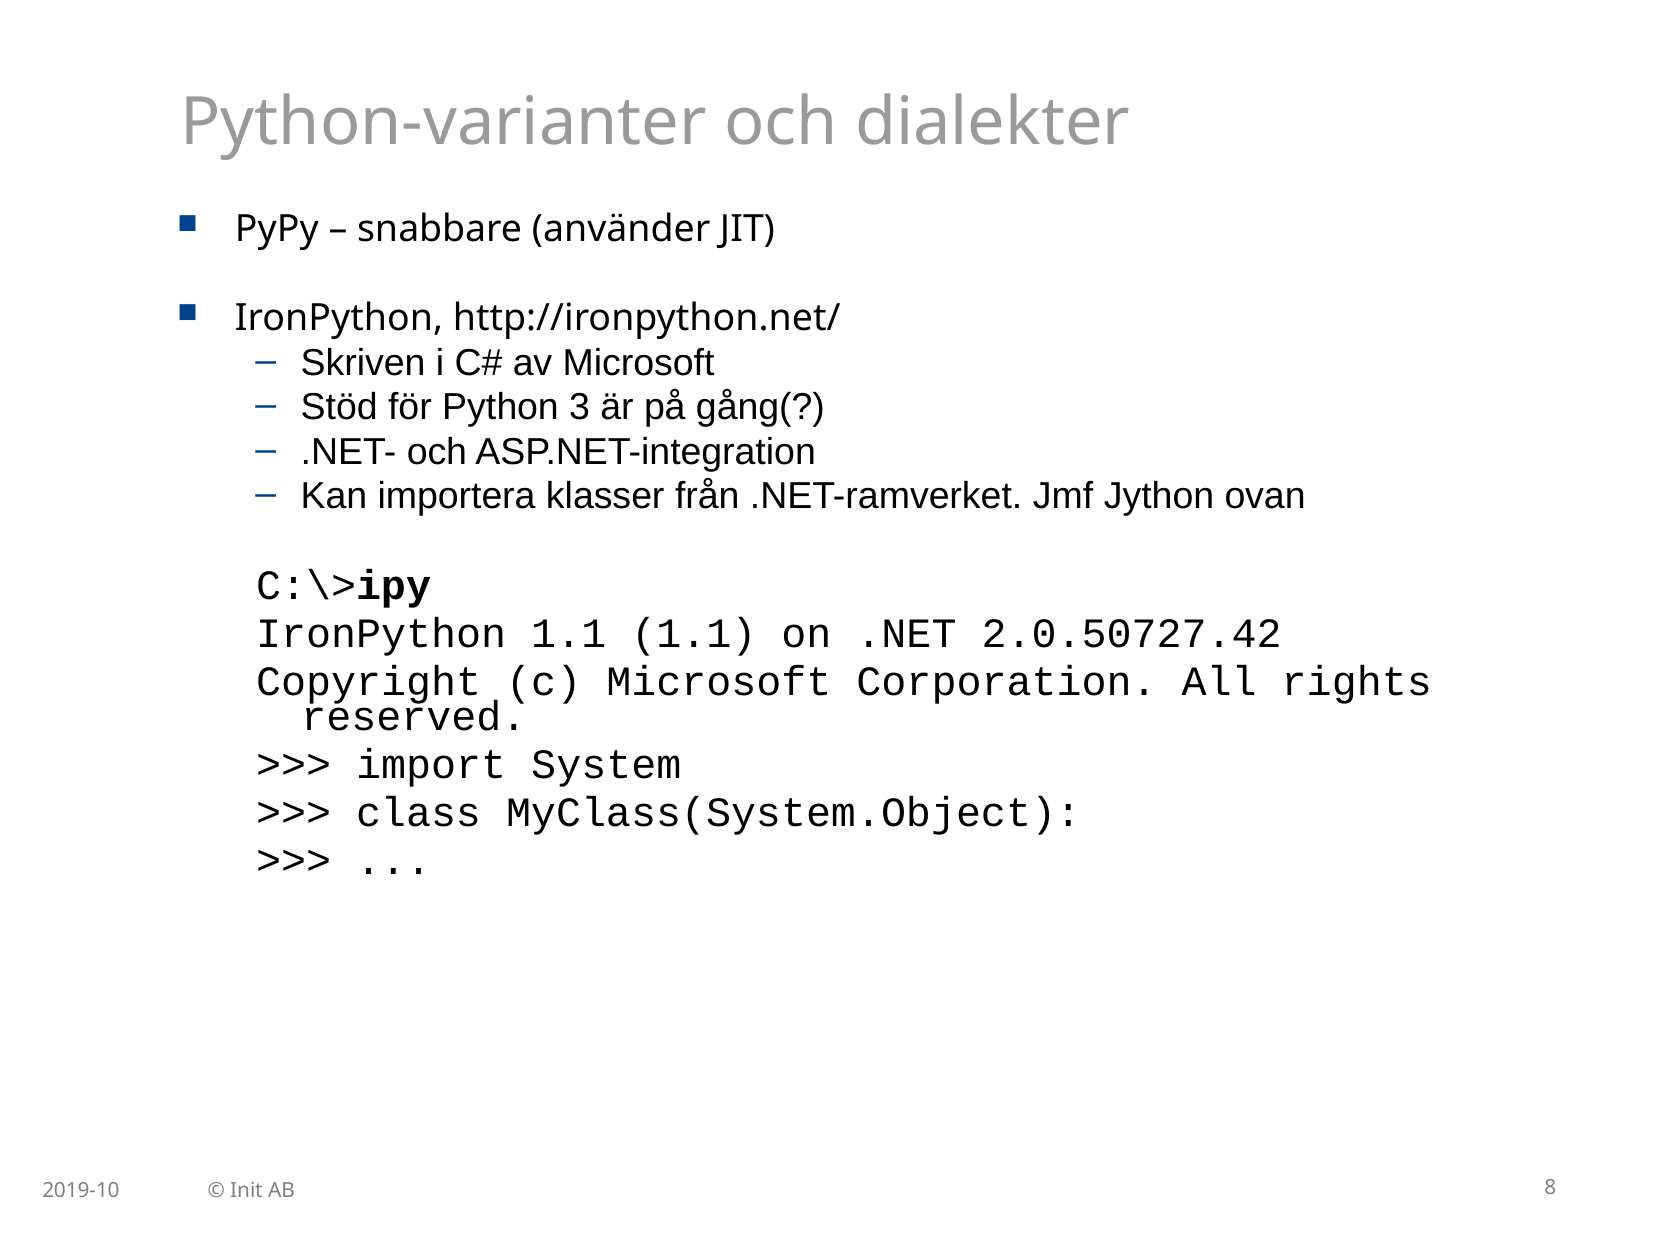

Python-varianter och dialekter
PyPy – snabbare (använder JIT)
IronPython, http://ironpython.net/
Skriven i C# av Microsoft
Stöd för Python 3 är på gång(?)
.NET- och ASP.NET-integration
Kan importera klasser från .NET-ramverket. Jmf Jython ovan
C:\>ipy
IronPython 1.1 (1.1) on .NET 2.0.50727.42
Copyright (c) Microsoft Corporation. All rights reserved.
>>> import System
>>> class MyClass(System.Object):
>>> ...
2019-10
© Init AB